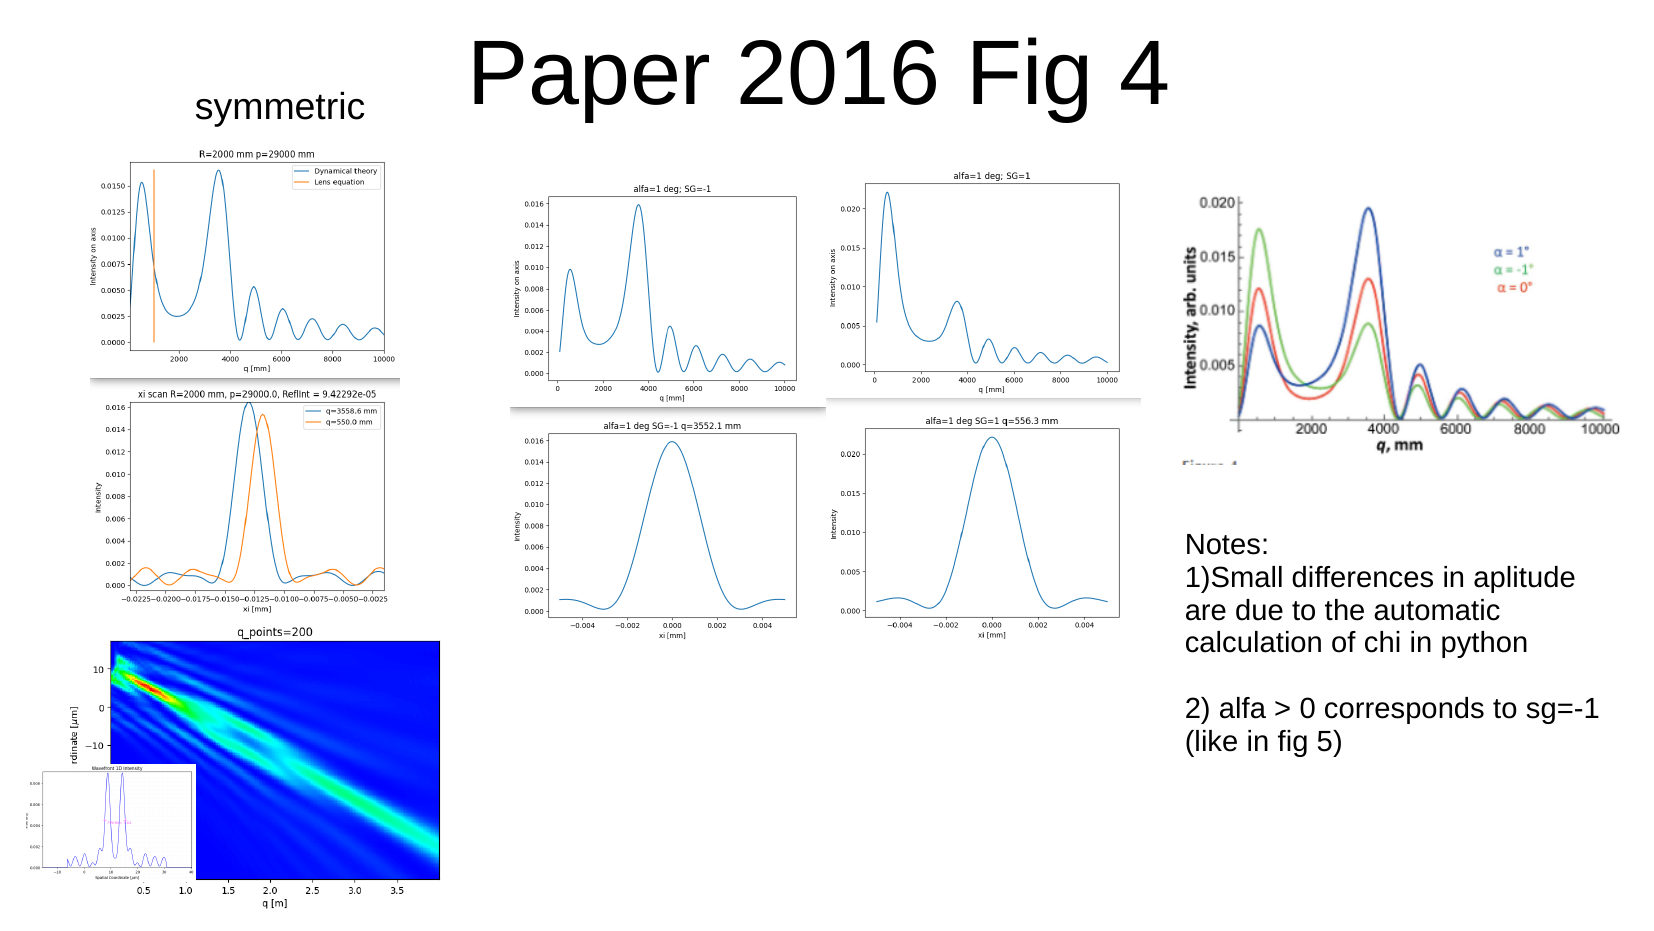

# Paper 2016 Fig 4
symmetric
Notes:
1)Small differences in aplitude are due to the automatic calculation of chi in python
2) alfa > 0 corresponds to sg=-1 (like in fig 5)